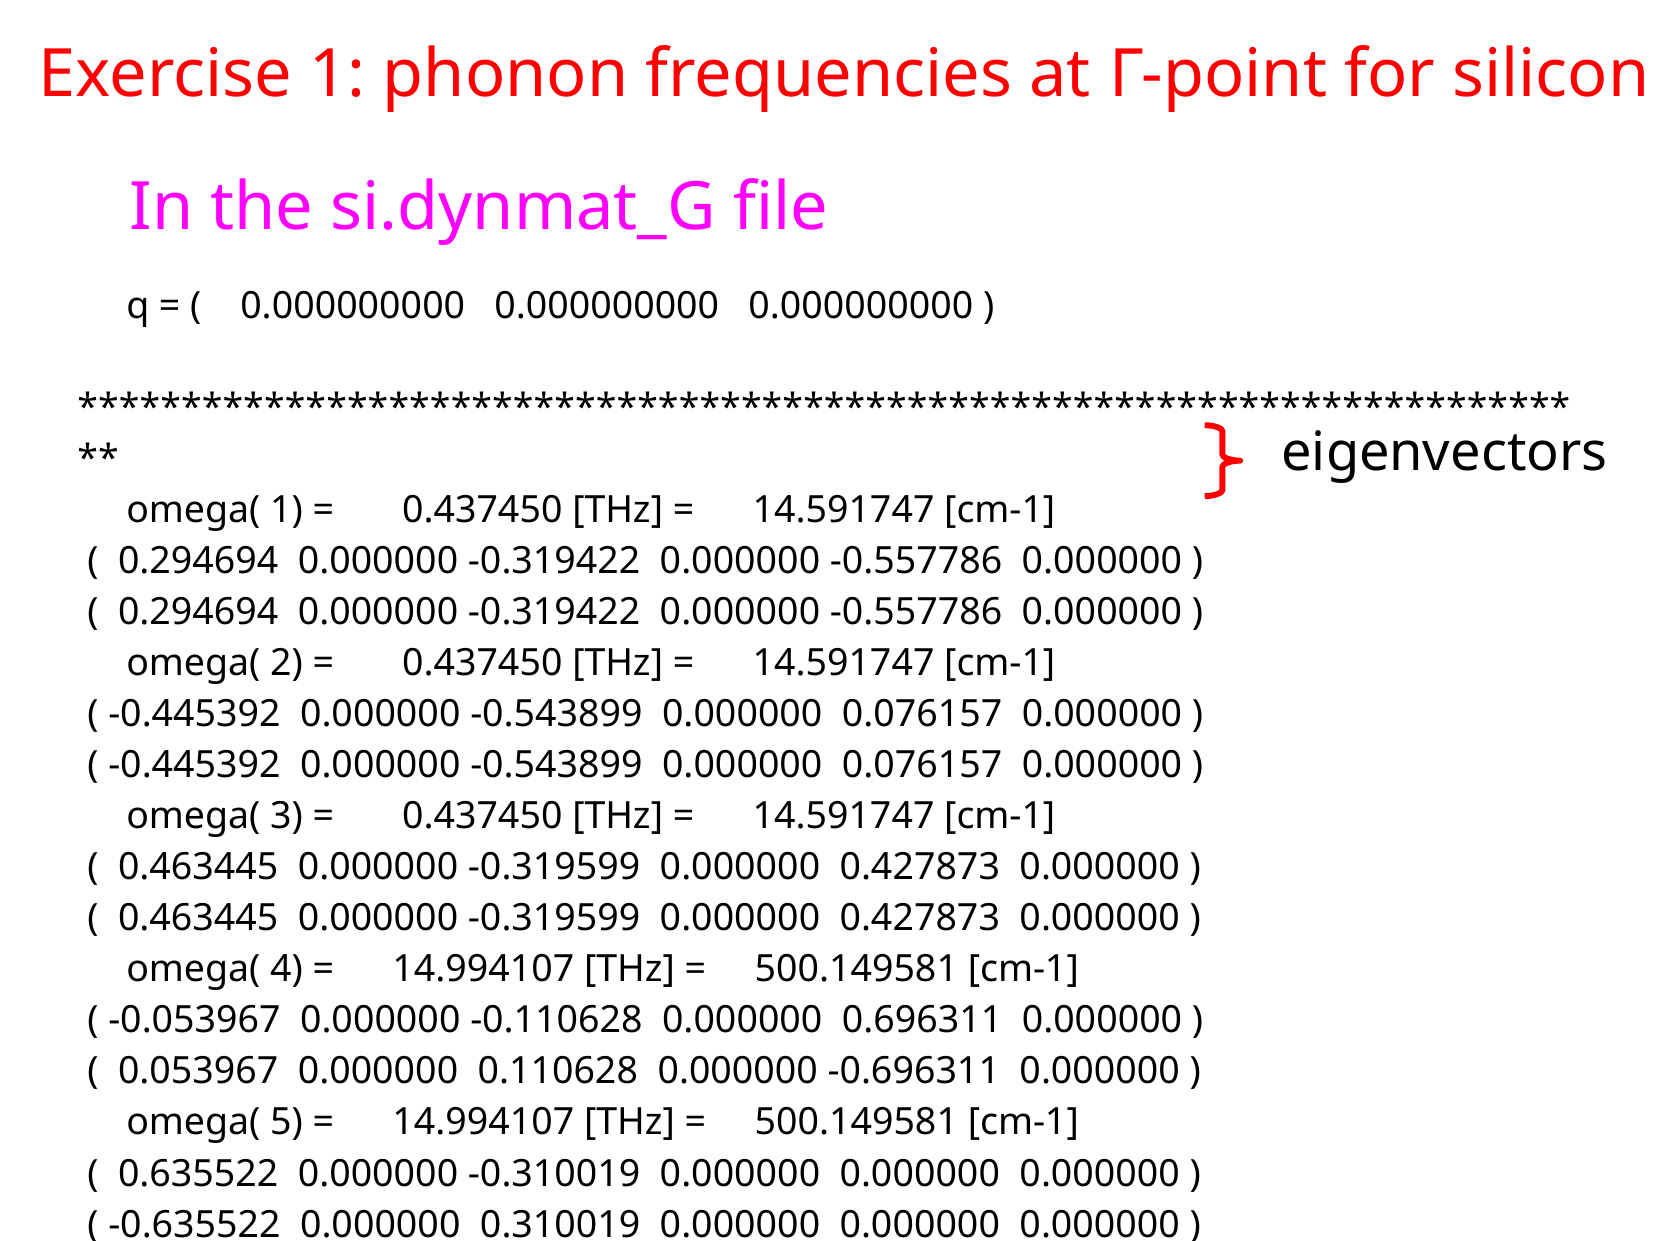

# Exercise 1: phonon frequencies at Γ-point for silicon
In the si.dynmat_G file
 q = ( 0.000000000 0.000000000 0.000000000 )
 **************************************************************************
 omega( 1) = 0.437450 [THz] = 14.591747 [cm-1]
 ( 0.294694 0.000000 -0.319422 0.000000 -0.557786 0.000000 )
 ( 0.294694 0.000000 -0.319422 0.000000 -0.557786 0.000000 )
 omega( 2) = 0.437450 [THz] = 14.591747 [cm-1]
 ( -0.445392 0.000000 -0.543899 0.000000 0.076157 0.000000 )
 ( -0.445392 0.000000 -0.543899 0.000000 0.076157 0.000000 )
 omega( 3) = 0.437450 [THz] = 14.591747 [cm-1]
 ( 0.463445 0.000000 -0.319599 0.000000 0.427873 0.000000 )
 ( 0.463445 0.000000 -0.319599 0.000000 0.427873 0.000000 )
 omega( 4) = 14.994107 [THz] = 500.149581 [cm-1]
 ( -0.053967 0.000000 -0.110628 0.000000 0.696311 0.000000 )
 ( 0.053967 0.000000 0.110628 0.000000 -0.696311 0.000000 )
 omega( 5) = 14.994107 [THz] = 500.149581 [cm-1]
 ( 0.635522 0.000000 -0.310019 0.000000 0.000000 0.000000 )
 ( -0.635522 0.000000 0.310019 0.000000 0.000000 0.000000 )
 omega( 6) = 14.994107 [THz] = 500.149581 [cm-1]
 ( 0.305286 0.000000 0.625819 0.000000 0.123090 0.000000 )
 ( -0.305286 0.000000 -0.625819 0.000000 -0.123090 0.000000 )
 **************************************************************************
eigenvectors